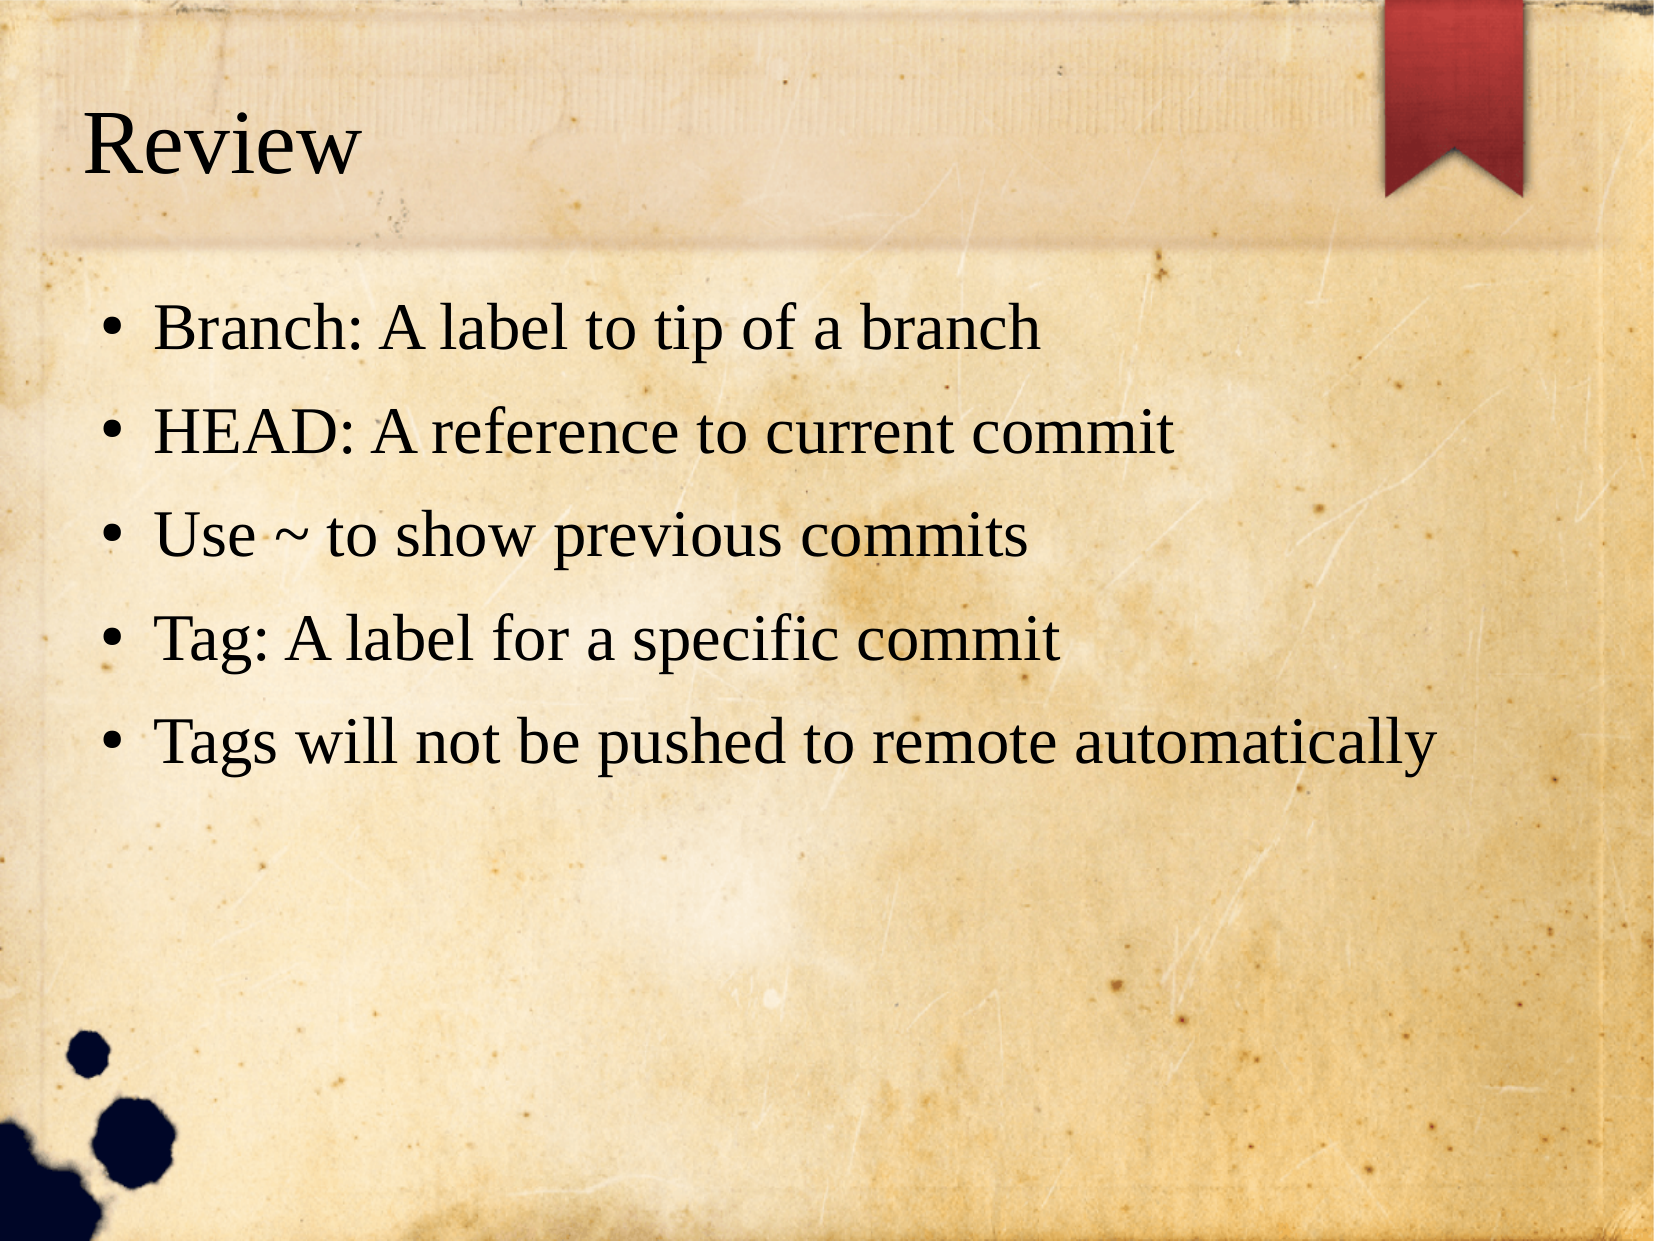

# Review
Branch: A label to tip of a branch
HEAD: A reference to current commit
Use ~ to show previous commits
Tag: A label for a specific commit
Tags will not be pushed to remote automatically